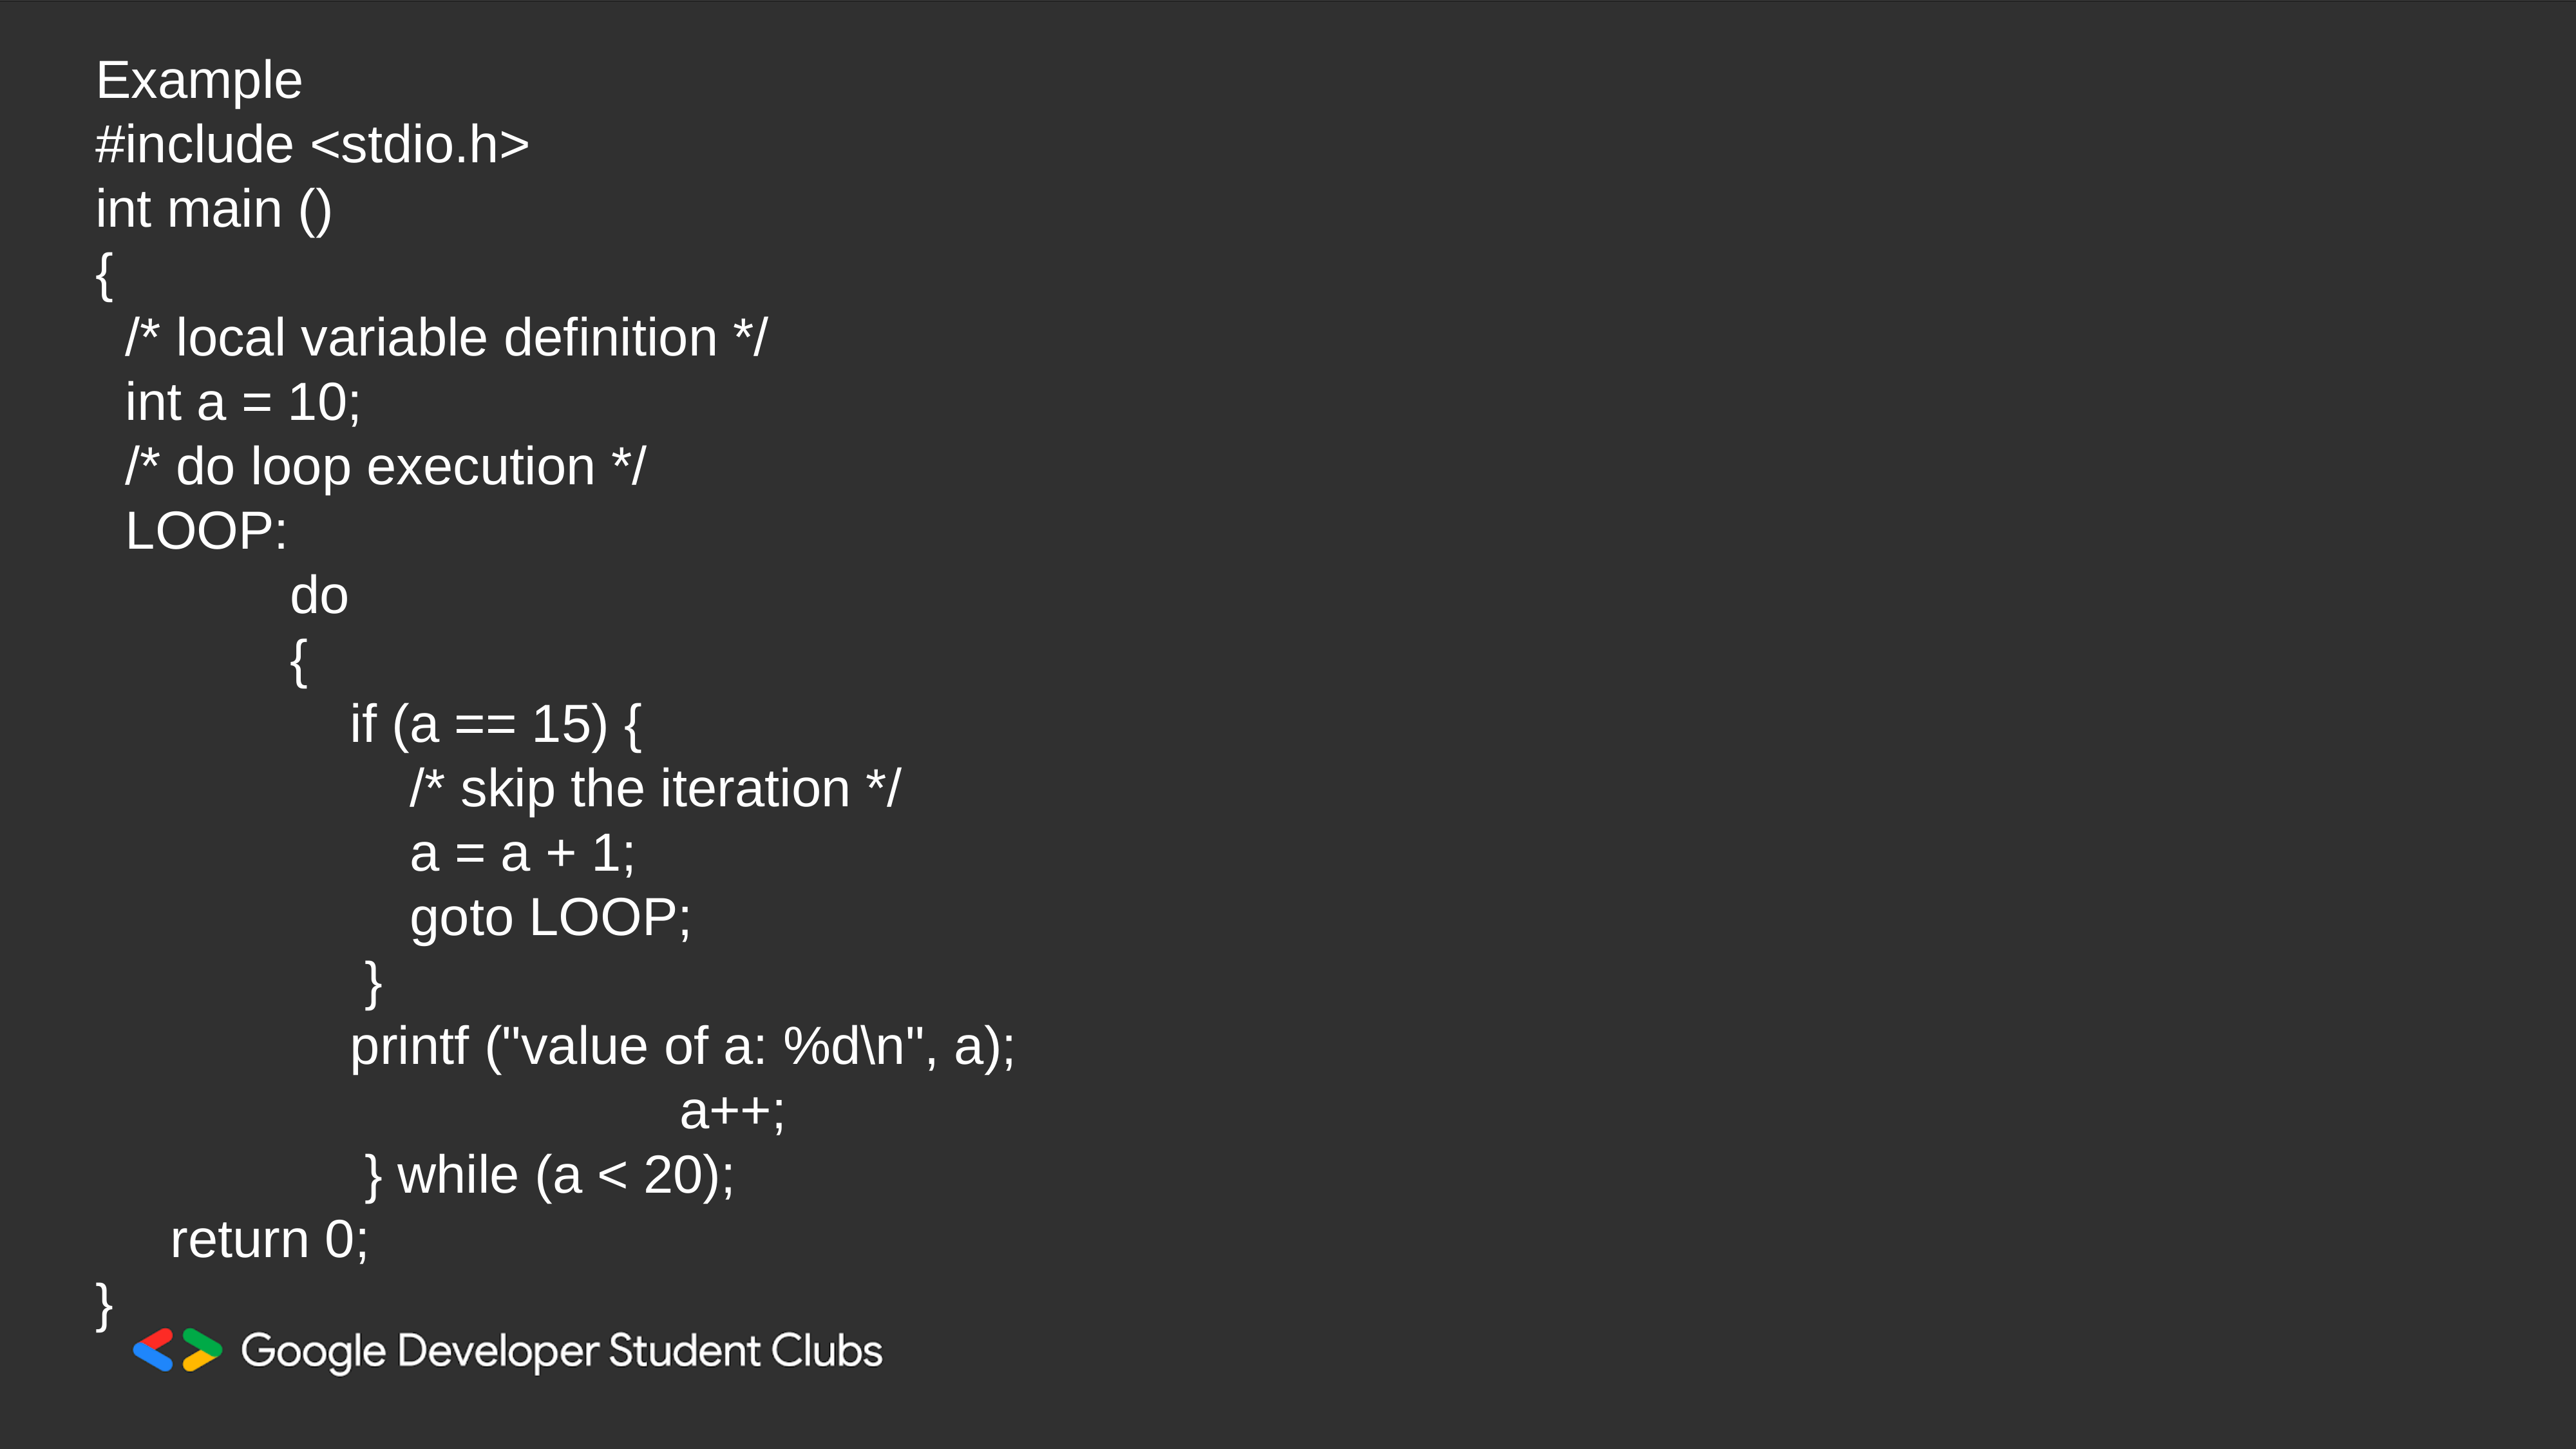

Example
#include <stdio.h>
int main ()
{
 /* local variable definition */
 int a = 10;
 /* do loop execution */
 LOOP:
 do
 {
 if (a == 15) {
 /* skip the iteration */
 a = a + 1;
 goto LOOP;
 }
 printf ("value of a: %d\n", a);
 a++;
 } while (a < 20);
 return 0;
}